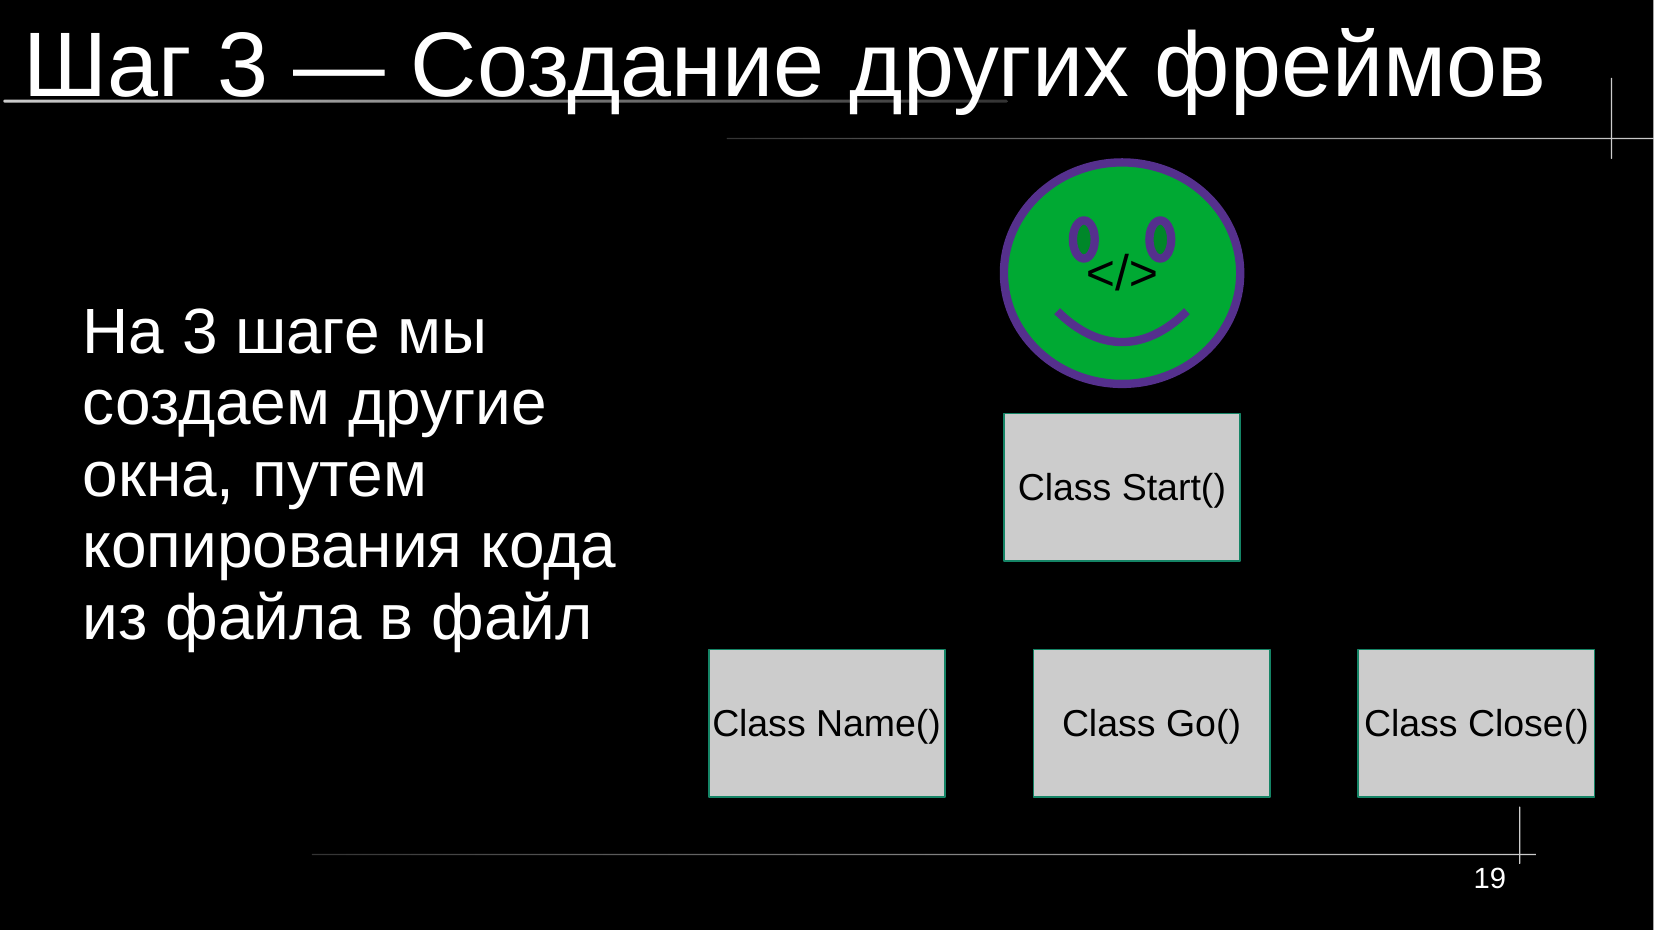

# Шаг 3 — Создание других фреймов
</>
На 3 шаге мы создаем другие окна, путем копирования кода из файла в файл
Class Start()
Class Name()
Class Go()
Class Close()
19